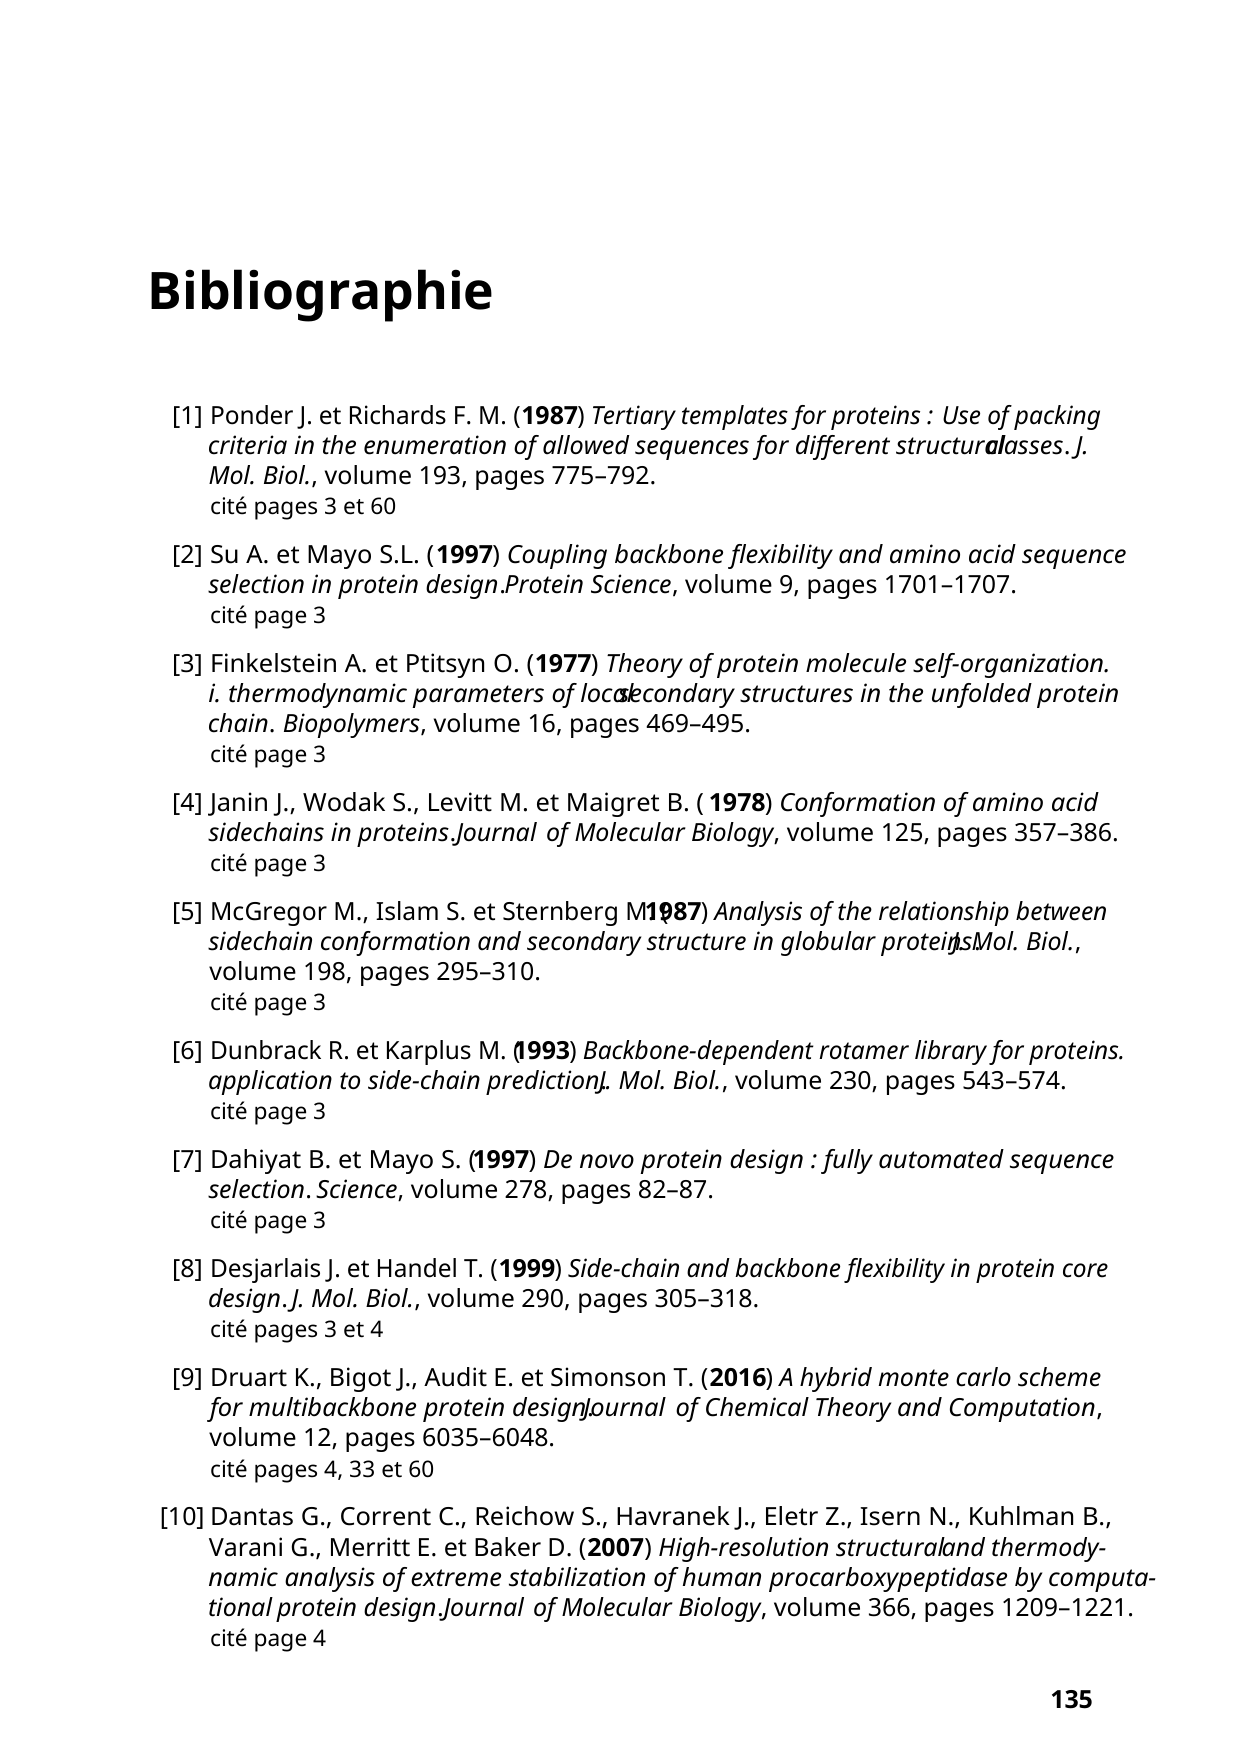

Bibliographie
[1]
Ponder J. et Richards F. M. (
1987
) Tertiary templates for proteins :
Use of packing
criteria in the enumeration of allowed sequences for different structural
classes.
J.
Mol. Biol., volume 193, pages 775–792.
cité pages 3 et 60
[2]
Su A. et Mayo S.L. (
1997
) Coupling backbone flexibility and amino acid sequence
selection in protein design.
Protein Science, volume 9, pages 1701–1707.
cité page 3
[3]
Finkelstein A. et Ptitsyn O. (
1977
) Theory of protein molecule self-organization.
i. thermodynamic parameters of local
secondary structures in the unfolded protein
chain.
Biopolymers, volume 16, pages 469–495.
cité page 3
[4]
Janin J., Wodak S., Levitt M. et Maigret B. (
1978
) Conformation of amino acid
sidechains in proteins.
Journal
of Molecular Biology, volume 125, pages 357–386.
cité page 3
[5]
McGregor M., Islam S. et Sternberg M. (
1987
) Analysis of the relationship between
sidechain conformation and secondary structure in globular proteins.
J. Mol. Biol.,
volume 198, pages 295–310.
cité page 3
[6]
Dunbrack R. et Karplus M. (
1993
) Backbone-dependent rotamer library for proteins.
application to side-chain prediction.
J. Mol. Biol., volume 230, pages 543–574.
cité page 3
[7]
Dahiyat B. et Mayo S. (
1997
) De novo protein design :
fully automated sequence
selection.
Science, volume 278, pages 82–87.
cité page 3
[8]
Desjarlais J. et Handel T. (
1999
) Side-chain and backbone flexibility in protein core
design.
J. Mol. Biol., volume 290, pages 305–318.
cité pages 3 et 4
[9]
Druart K., Bigot J., Audit E. et Simonson T. (
2016
) A hybrid monte carlo scheme
for multibackbone protein design.
Journal
of Chemical
Theory and Computation,
volume 12, pages 6035–6048.
cité pages 4, 33 et 60
[10]
Dantas G., Corrent C., Reichow S., Havranek J., Eletr Z., Isern N., Kuhlman B.,
Varani G., Merritt E. et Baker D. (2007) High-resolution structural
and thermody-
namic analysis of extreme stabilization of human procarboxypeptidase by computa-
tional
protein design.
Journal
of Molecular Biology, volume 366, pages 1209–1221.
cité page 4
135